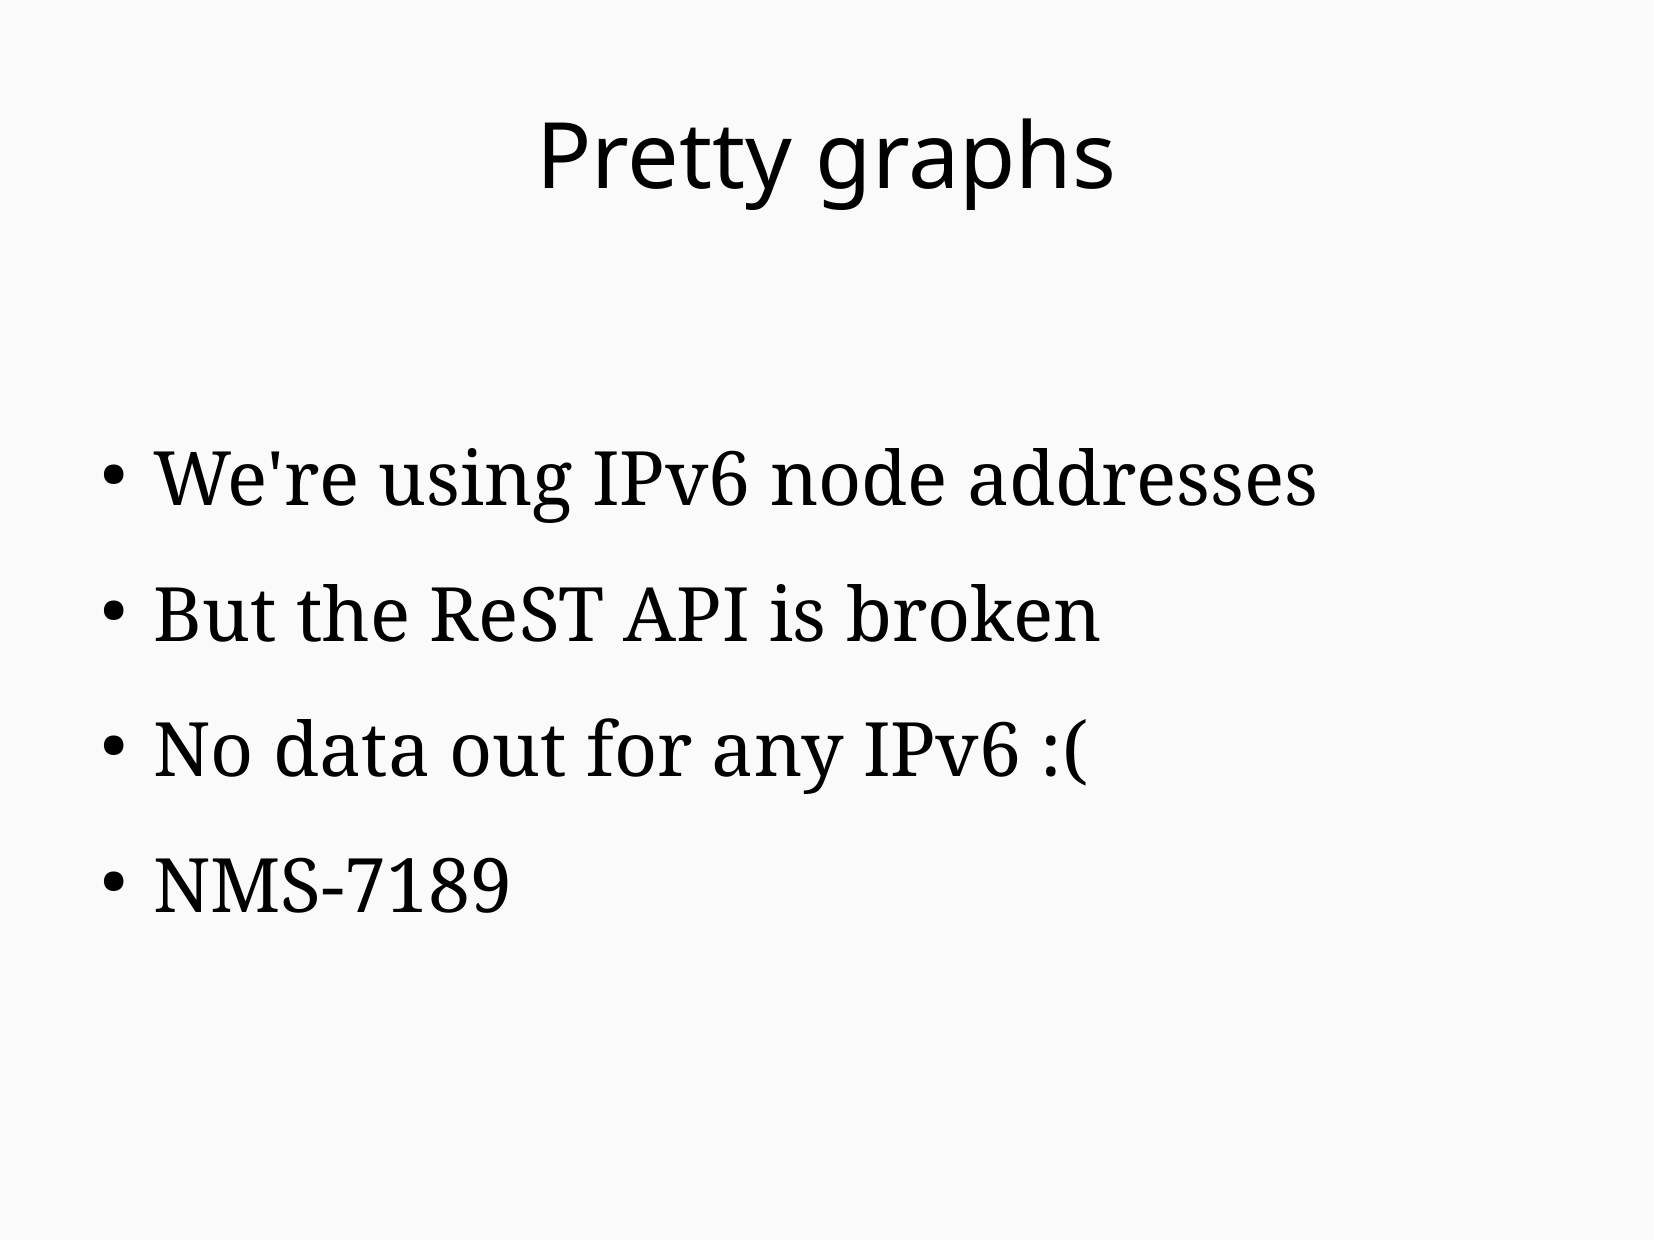

# Pretty graphs
We're using IPv6 node addresses
But the ReST API is broken
No data out for any IPv6 :(
NMS-7189